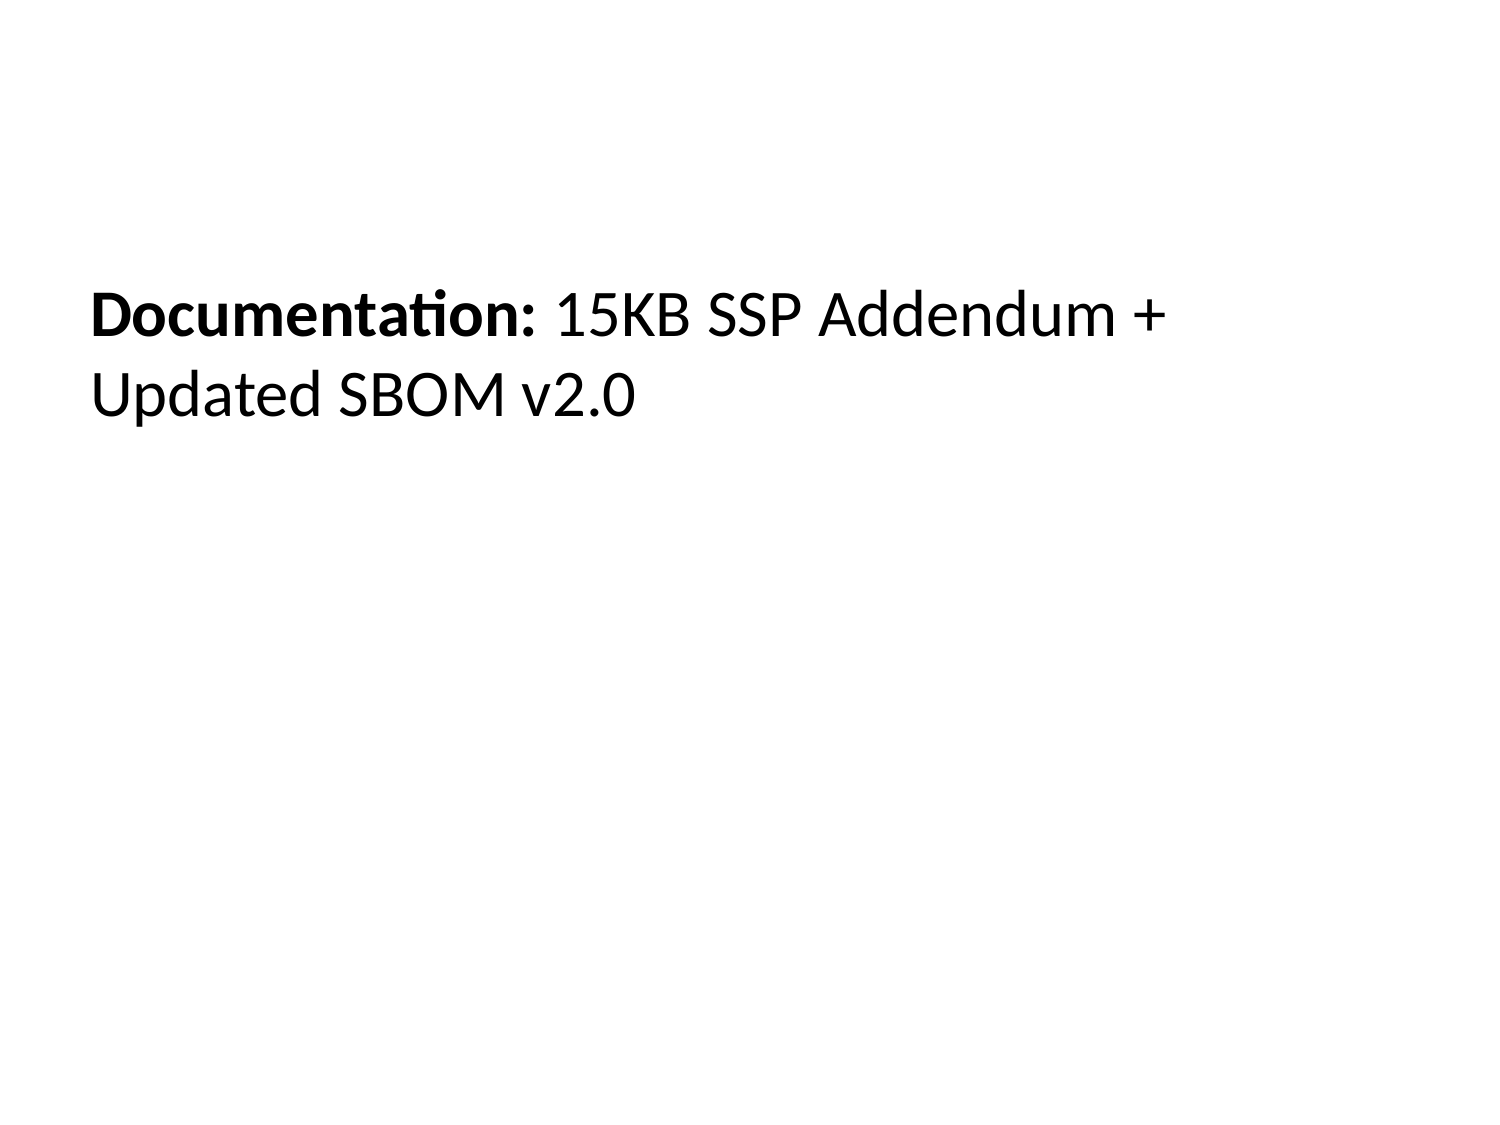

# Documentation: 15KB SSP Addendum + Updated SBOM v2.0